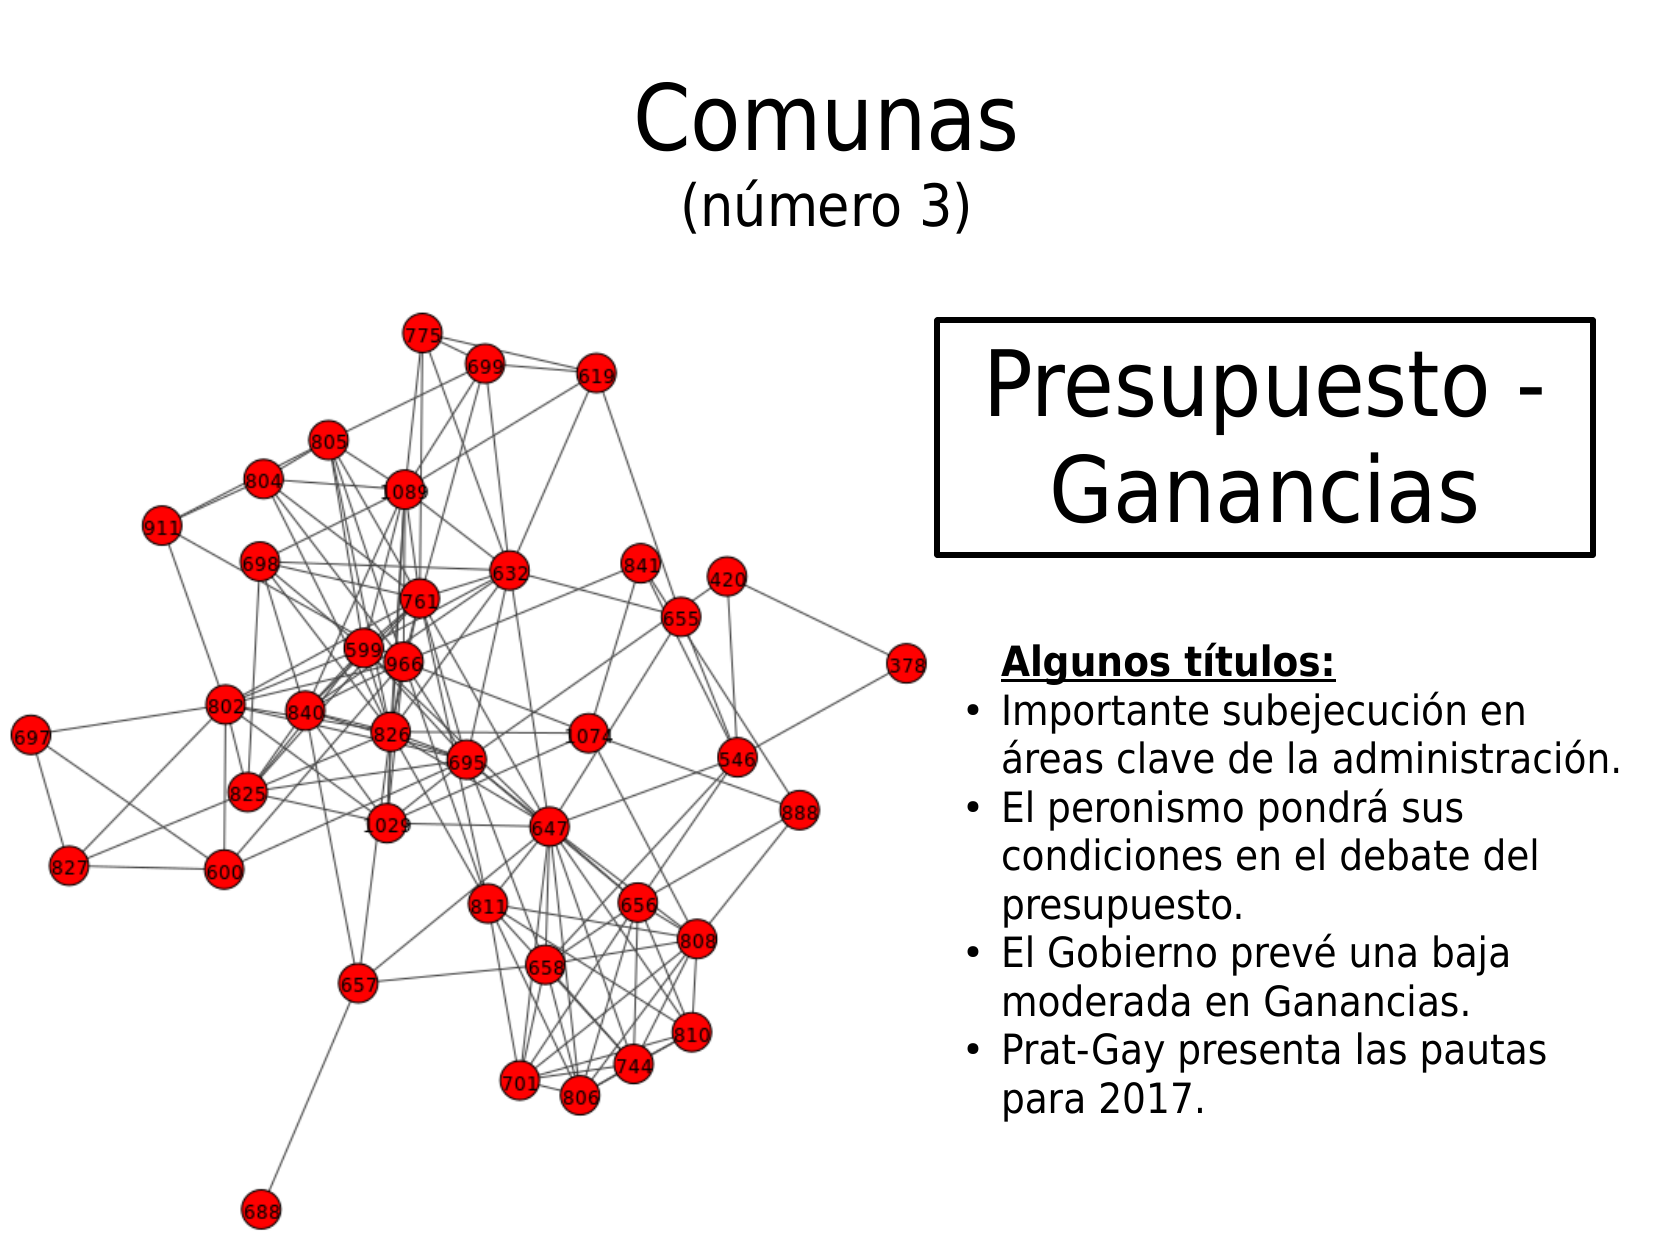

# Comunas (número 3)
Presupuesto - Ganancias
Algunos títulos:
Importante subejecución en áreas clave de la administración.
El peronismo pondrá sus condiciones en el debate del presupuesto.
El Gobierno prevé una baja moderada en Ganancias.
Prat-Gay presenta las pautas para 2017.